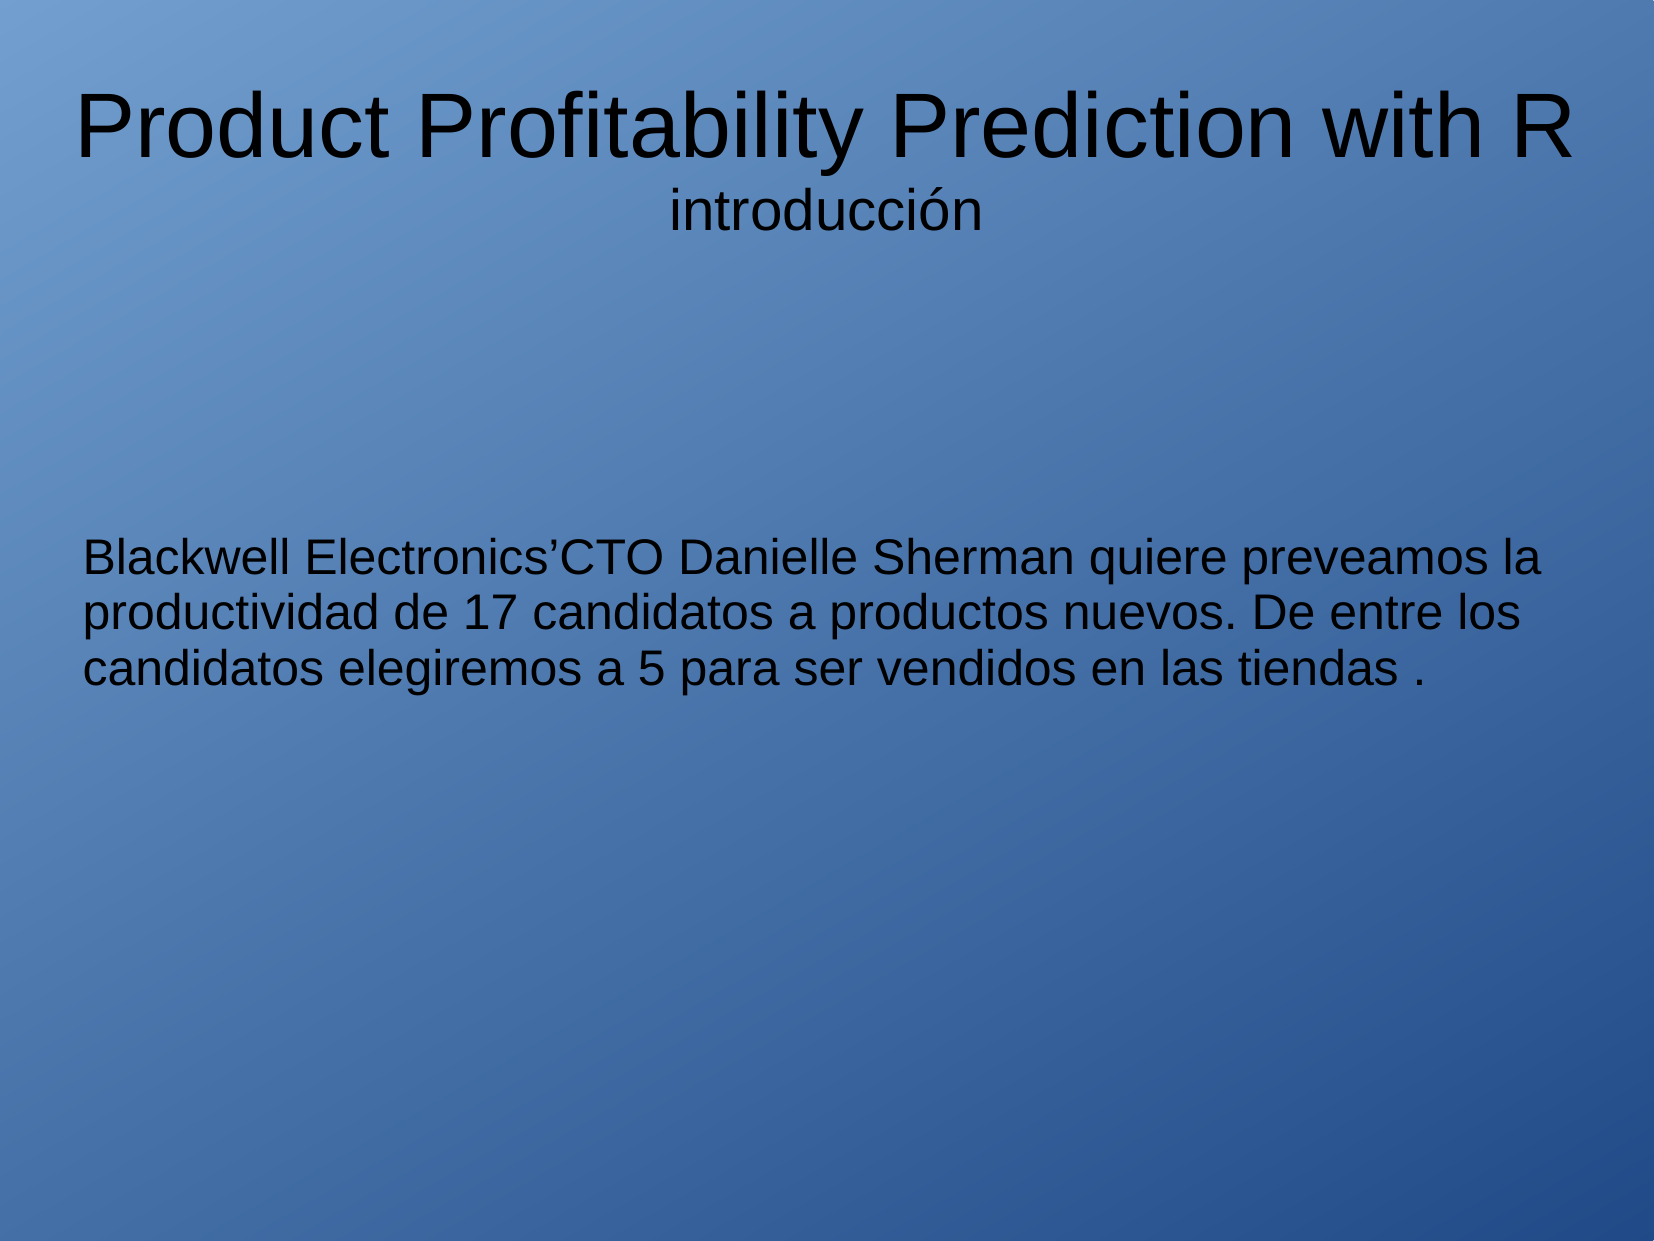

# Product Profitability Prediction with R introducción
Blackwell Electronics’CTO Danielle Sherman quiere preveamos la productividad de 17 candidatos a productos nuevos. De entre los candidatos elegiremos a 5 para ser vendidos en las tiendas .